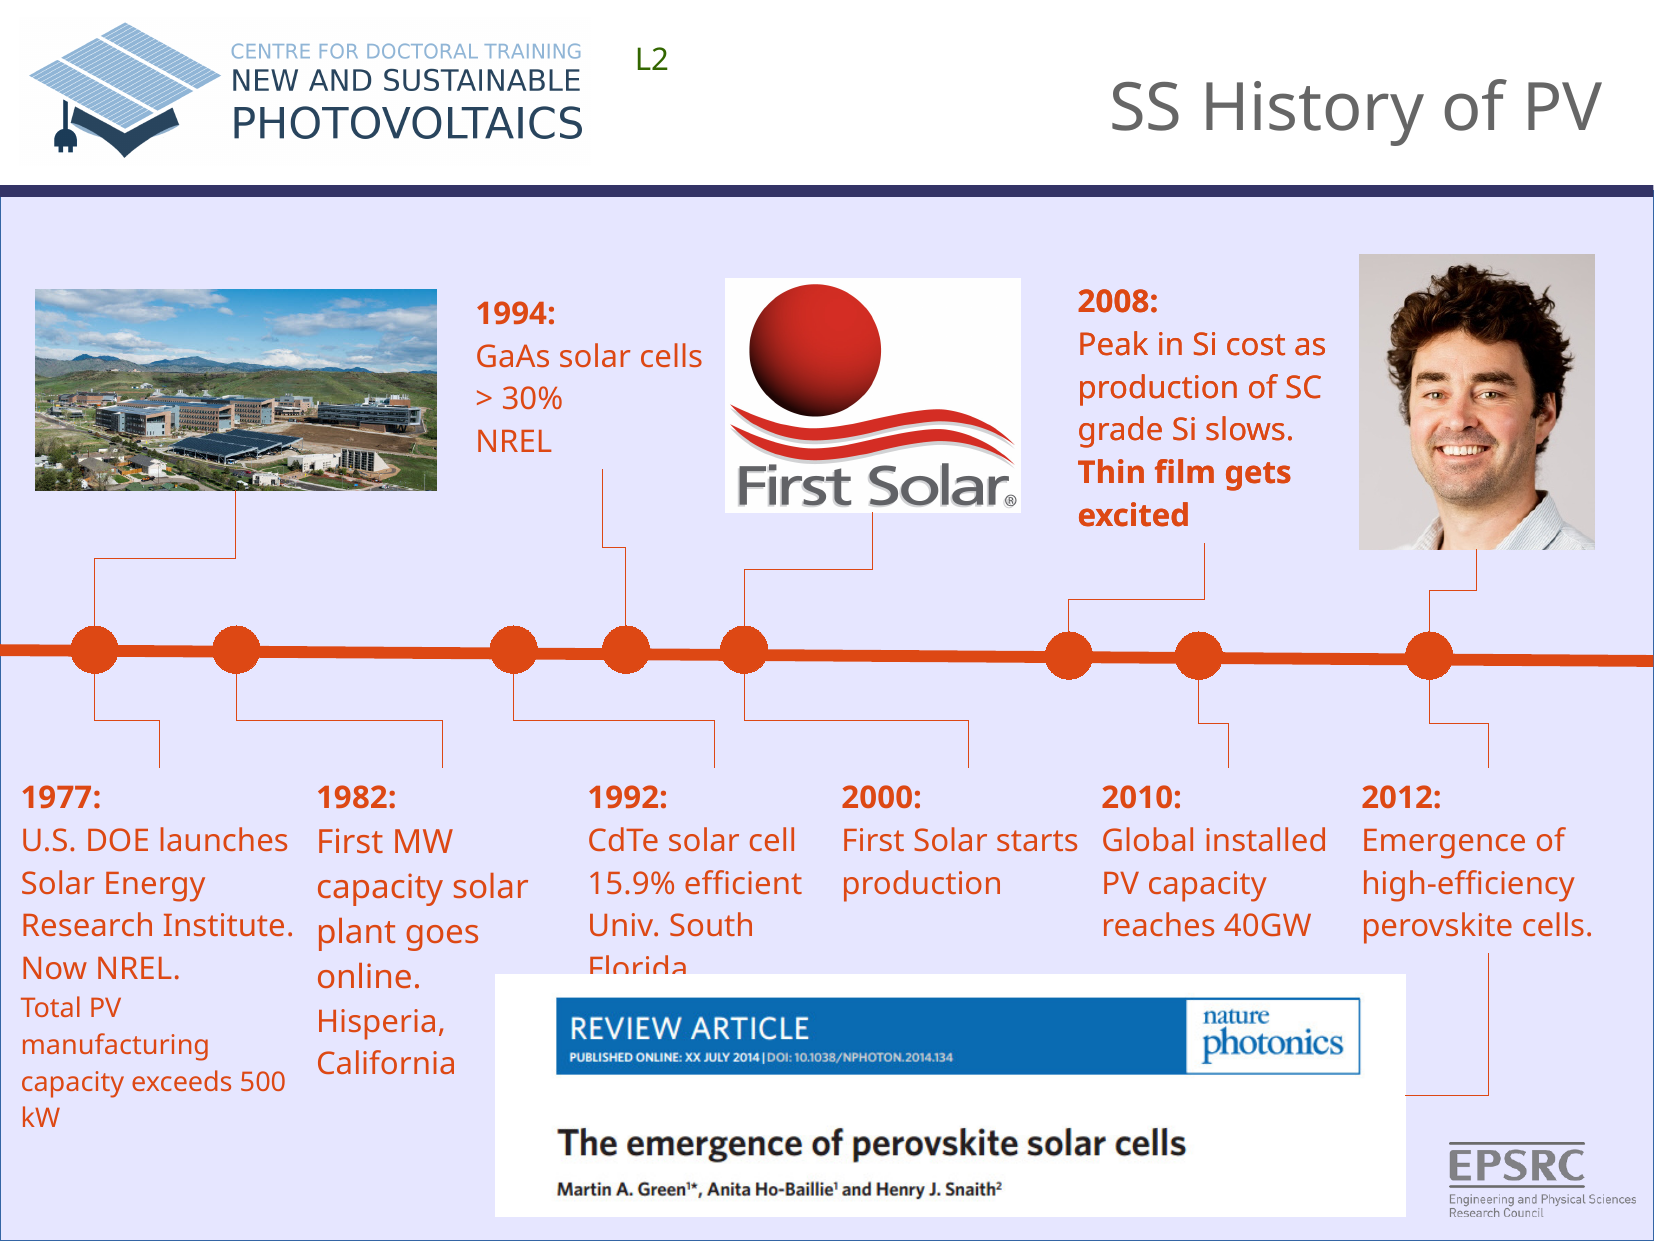

L2
SS History of PV
2008:
Peak in Si cost as production of SC grade Si slows.
Thin film gets excited
2008:
Peak in Si cost as production of SC grade Si slows.
Thin film gets excited
1994:
GaAs solar cells
> 30%
NREL
1977:
U.S. DOE launches Solar Energy Research Institute. Now NREL.
Total PV manufacturing capacity exceeds 500 kW
1982:
First MW capacity solar plant goes online.
Hisperia, California
1992:
CdTe solar cell
15.9% efficient
Univ. South Florida.
2000:
First Solar starts production
2010:
Global installed PV capacity reaches 40GW
2012:
Emergence of high-efficiency perovskite cells.